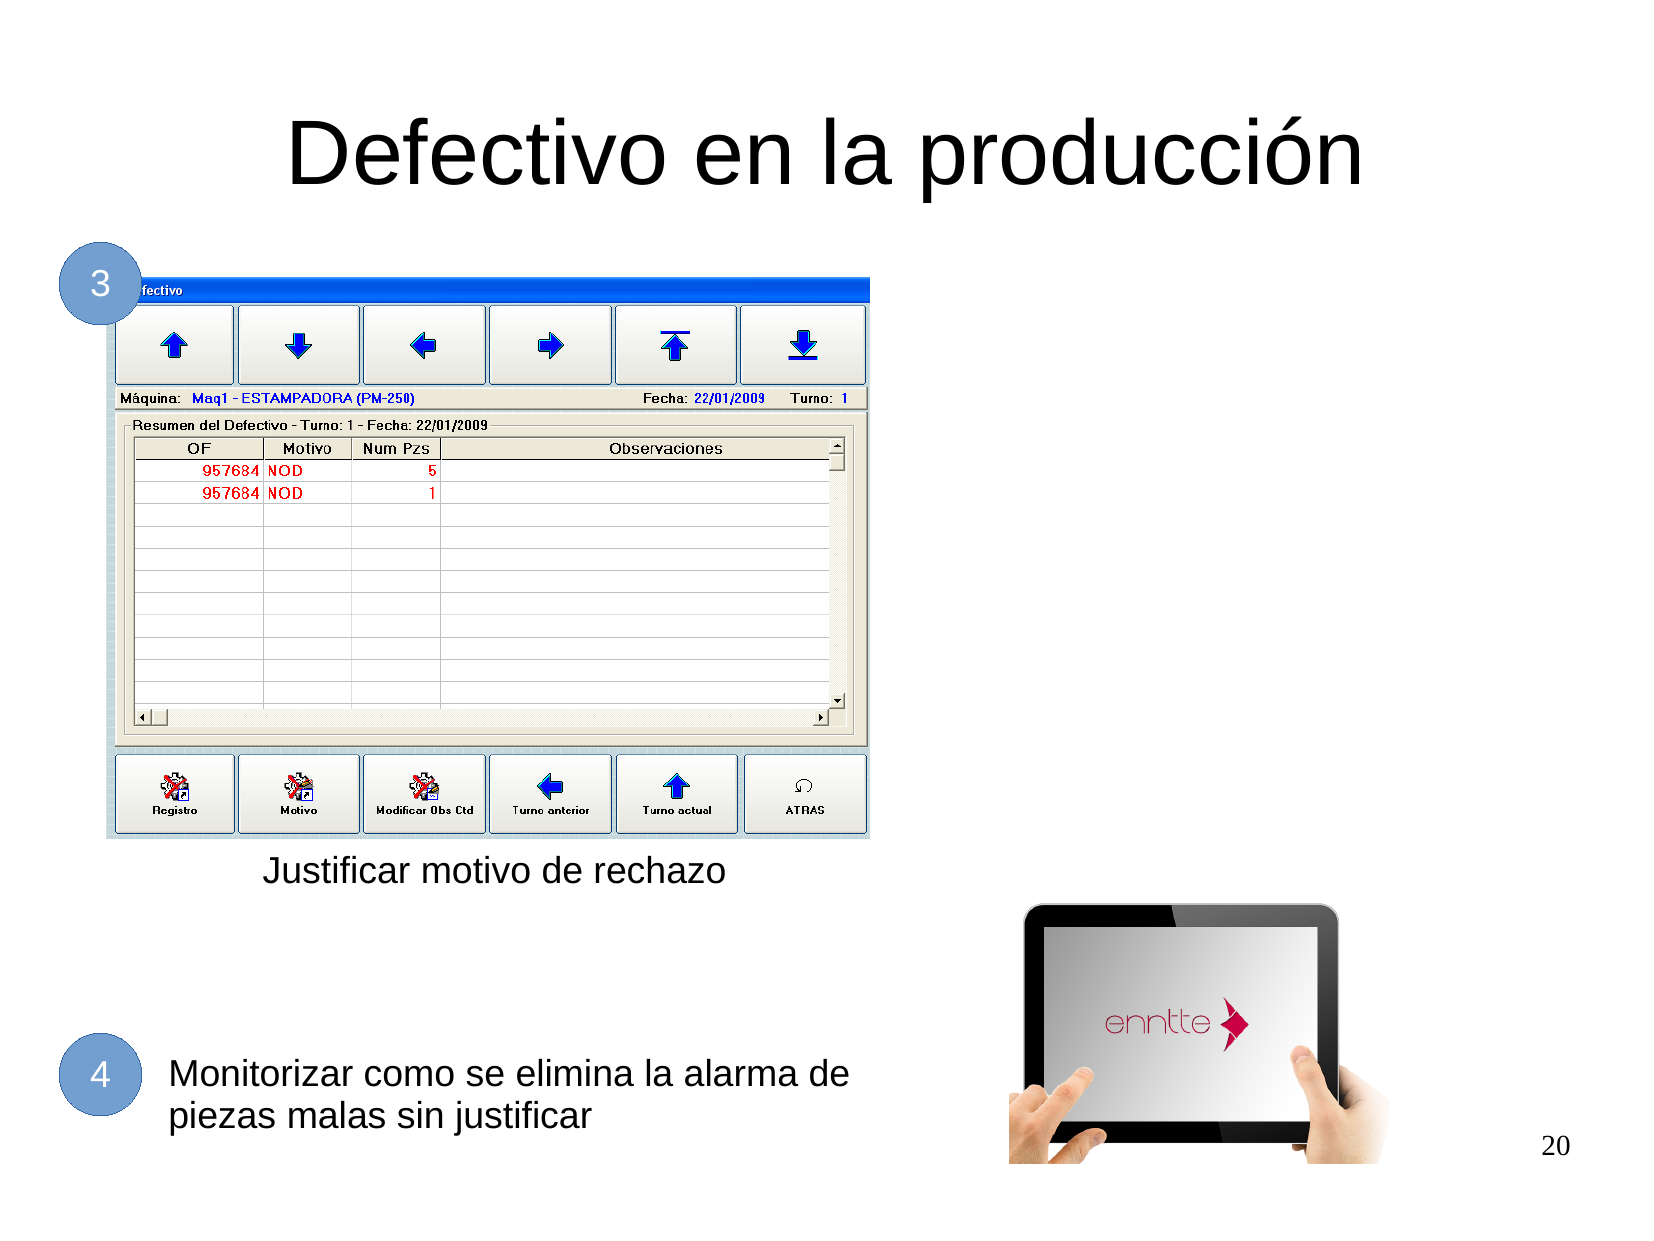

# Defectivo en la producción
3
Justificar motivo de rechazo
4
Monitorizar como se elimina la alarma de piezas malas sin justificar
20